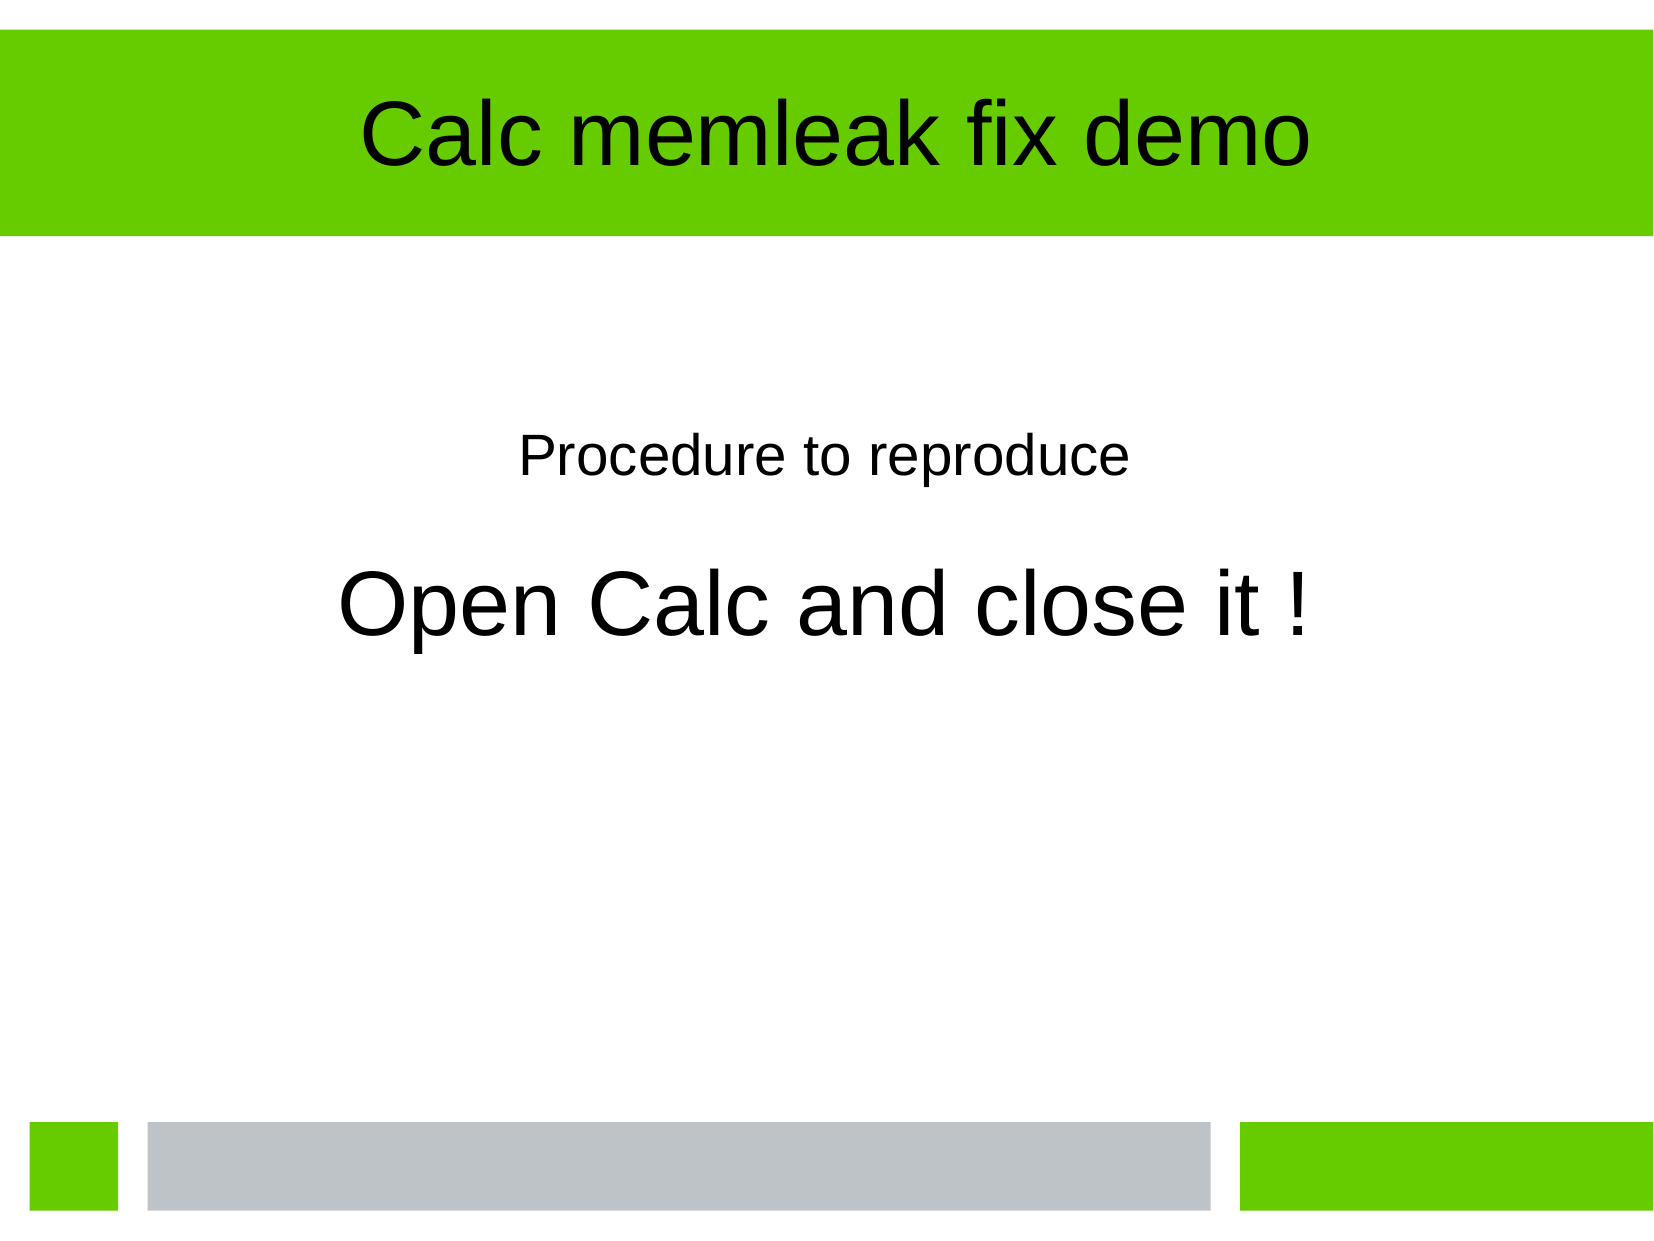

Calc memleak fix demo
Procedure to reproduce
Open Calc and close it !